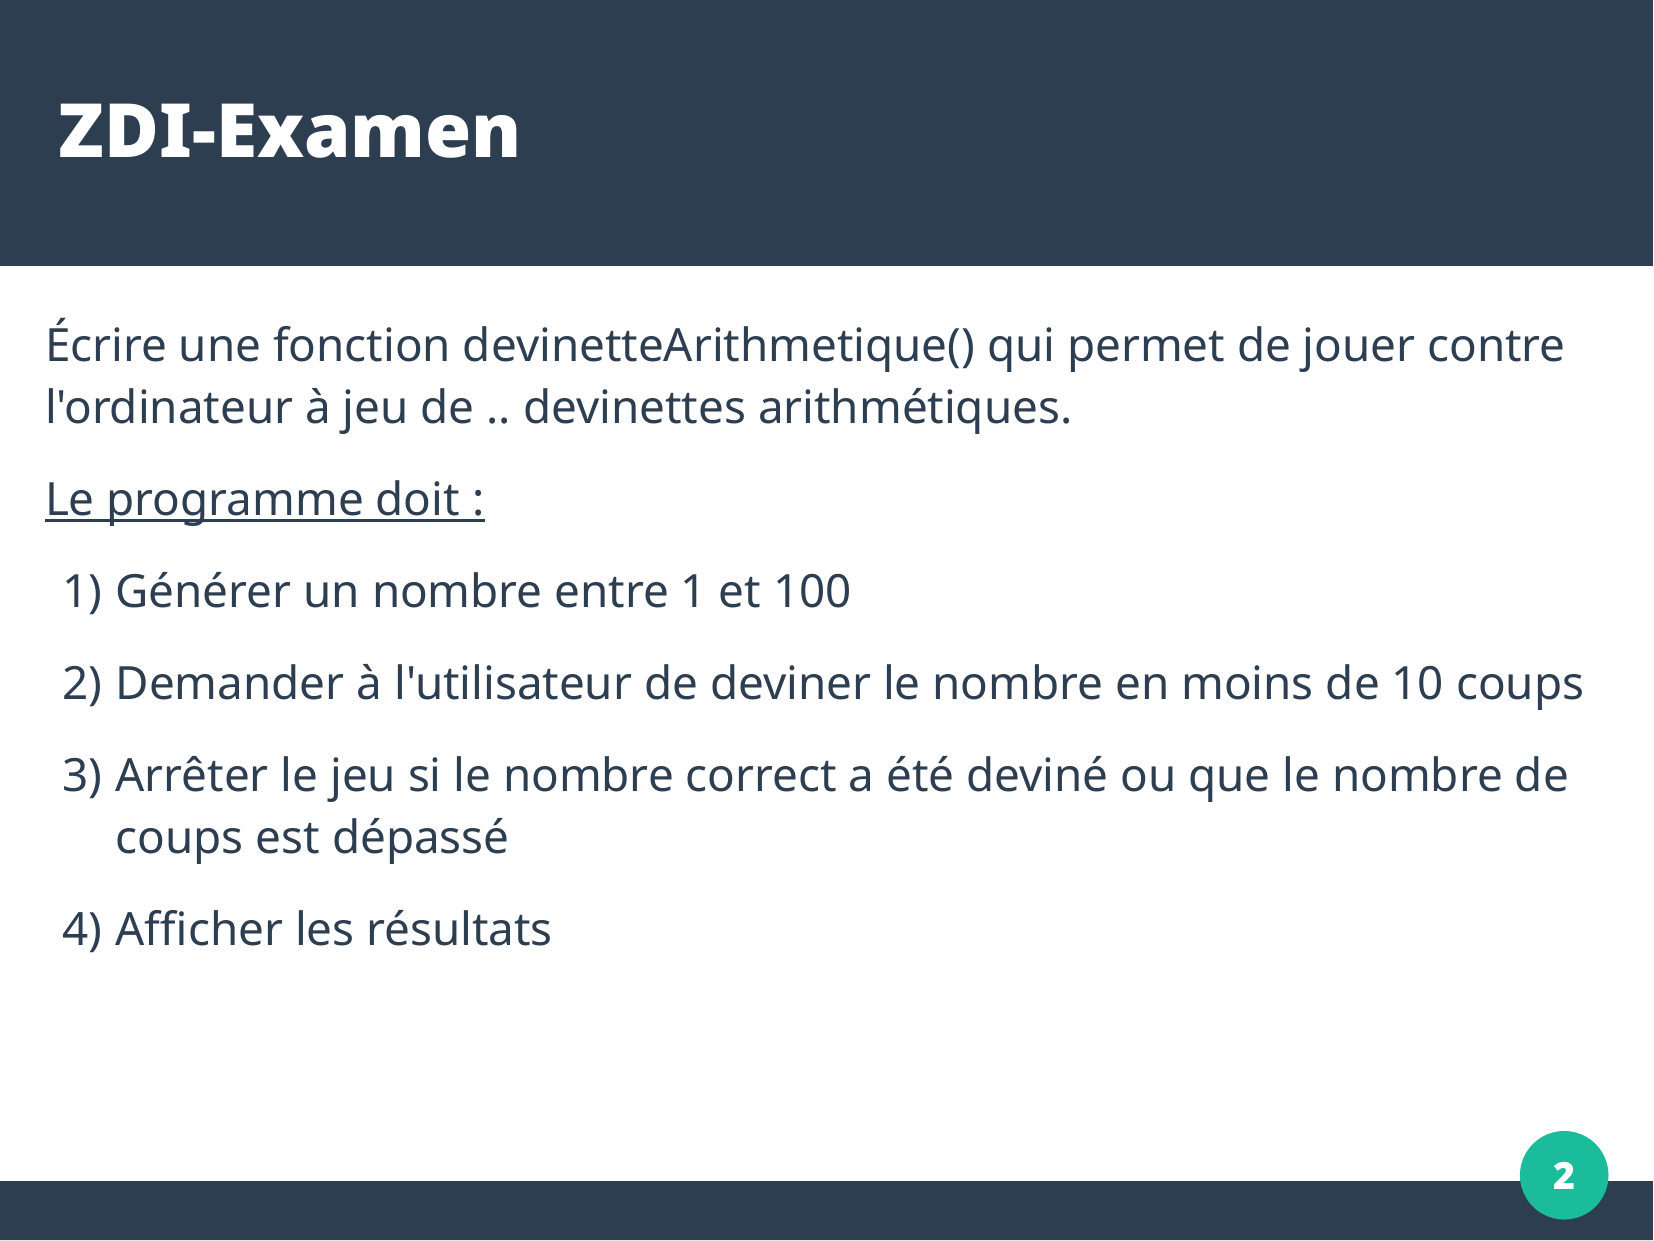

# ZDI-Examen
Écrire une fonction devinetteArithmetique() qui permet de jouer contre l'ordinateur à jeu de .. devinettes arithmétiques.
Le programme doit :
Générer un nombre entre 1 et 100
Demander à l'utilisateur de deviner le nombre en moins de 10 coups
Arrêter le jeu si le nombre correct a été deviné ou que le nombre de coups est dépassé
Afficher les résultats
2